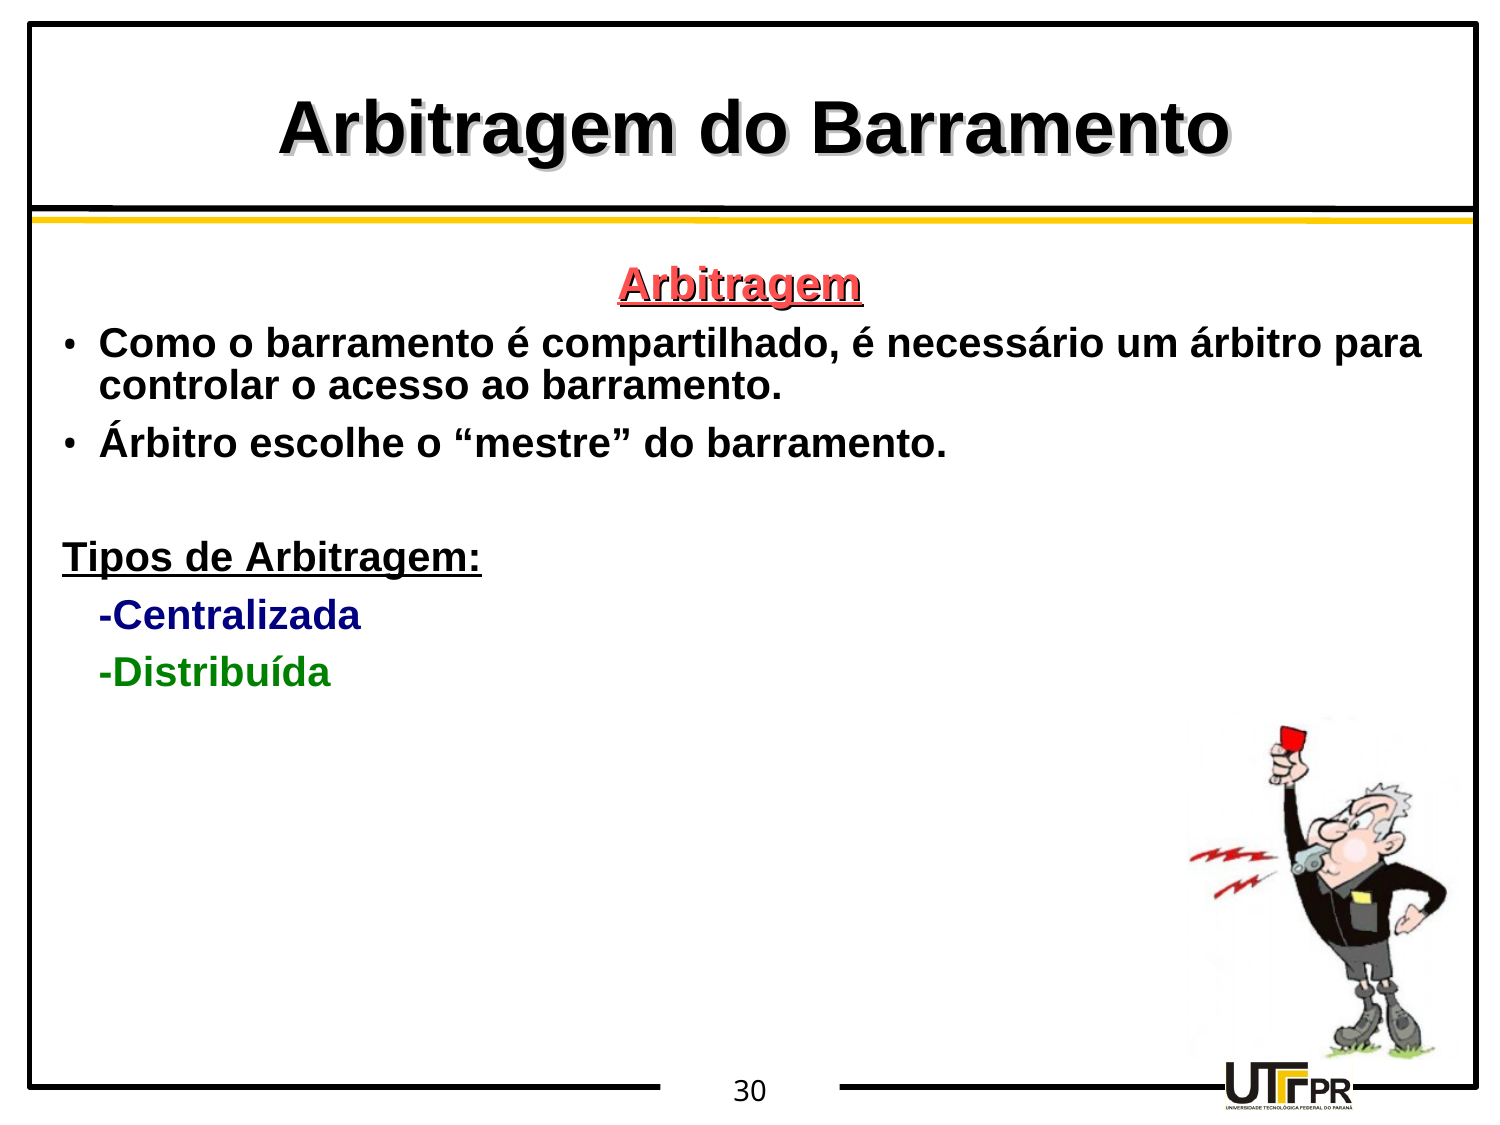

# Arbitragem do Barramento
Arbitragem
Como o barramento é compartilhado, é necessário um árbitro para controlar o acesso ao barramento.
Árbitro escolhe o “mestre” do barramento.
Tipos de Arbitragem:
	-Centralizada
	-Distribuída